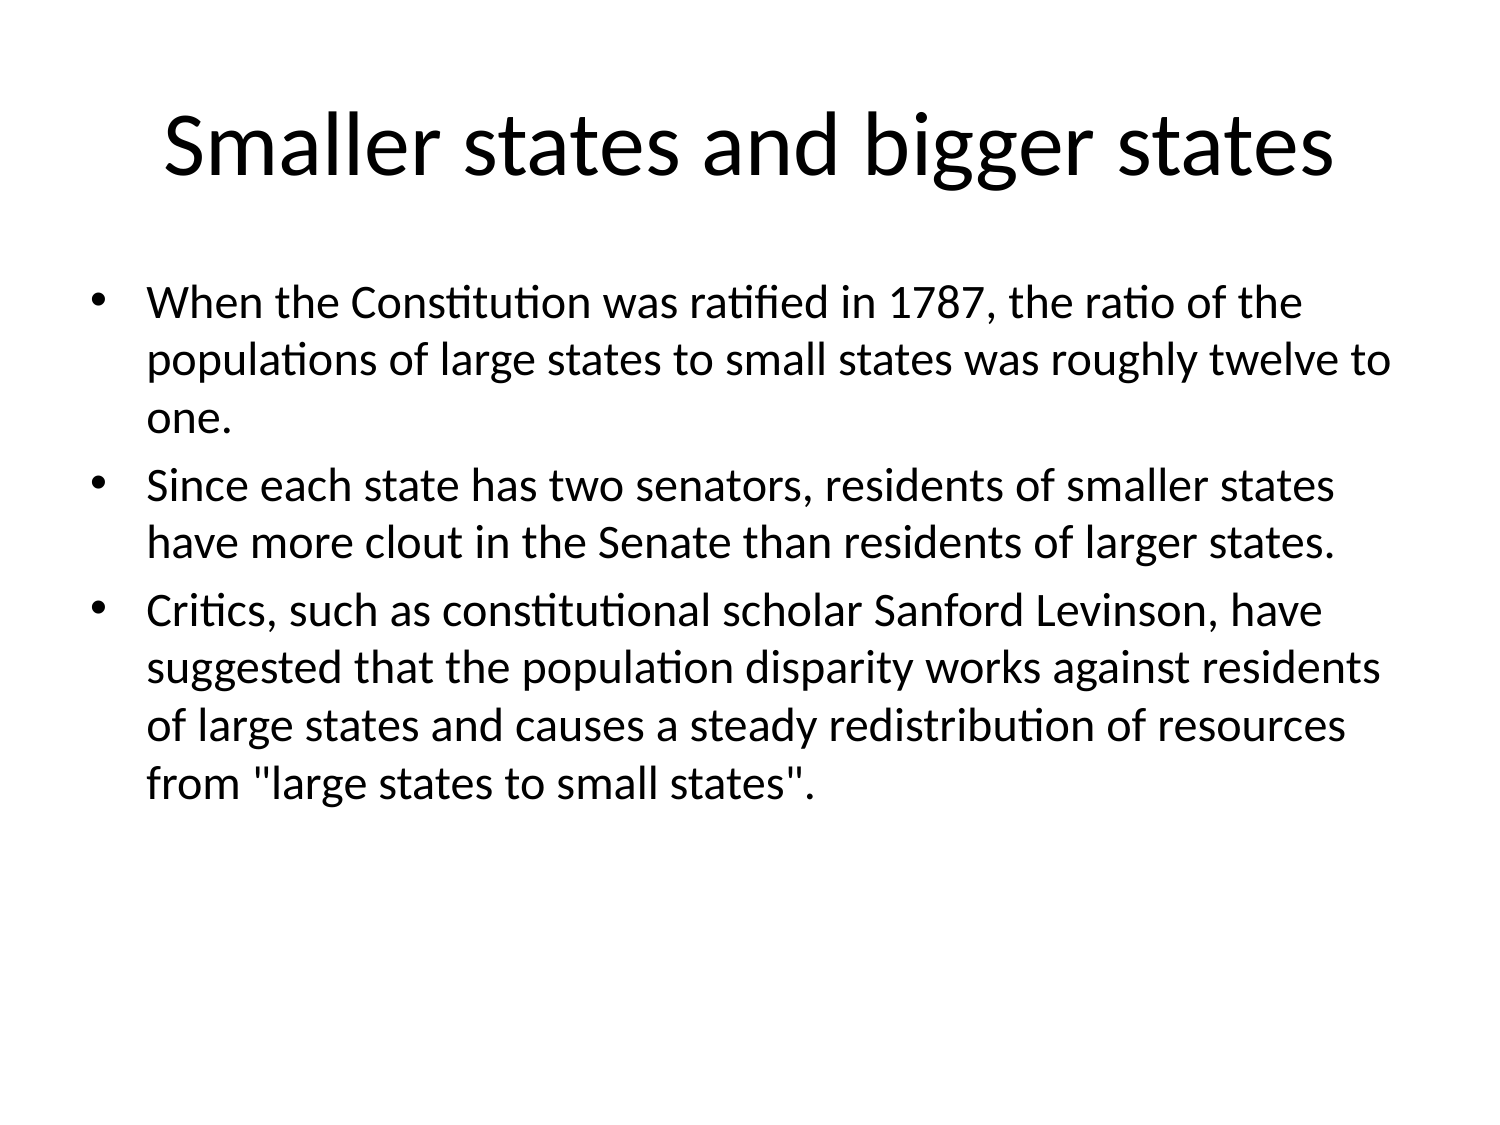

# Smaller states and bigger states
When the Constitution was ratified in 1787, the ratio of the populations of large states to small states was roughly twelve to one.
Since each state has two senators, residents of smaller states have more clout in the Senate than residents of larger states.
Critics, such as constitutional scholar Sanford Levinson, have suggested that the population disparity works against residents of large states and causes a steady redistribution of resources from "large states to small states".